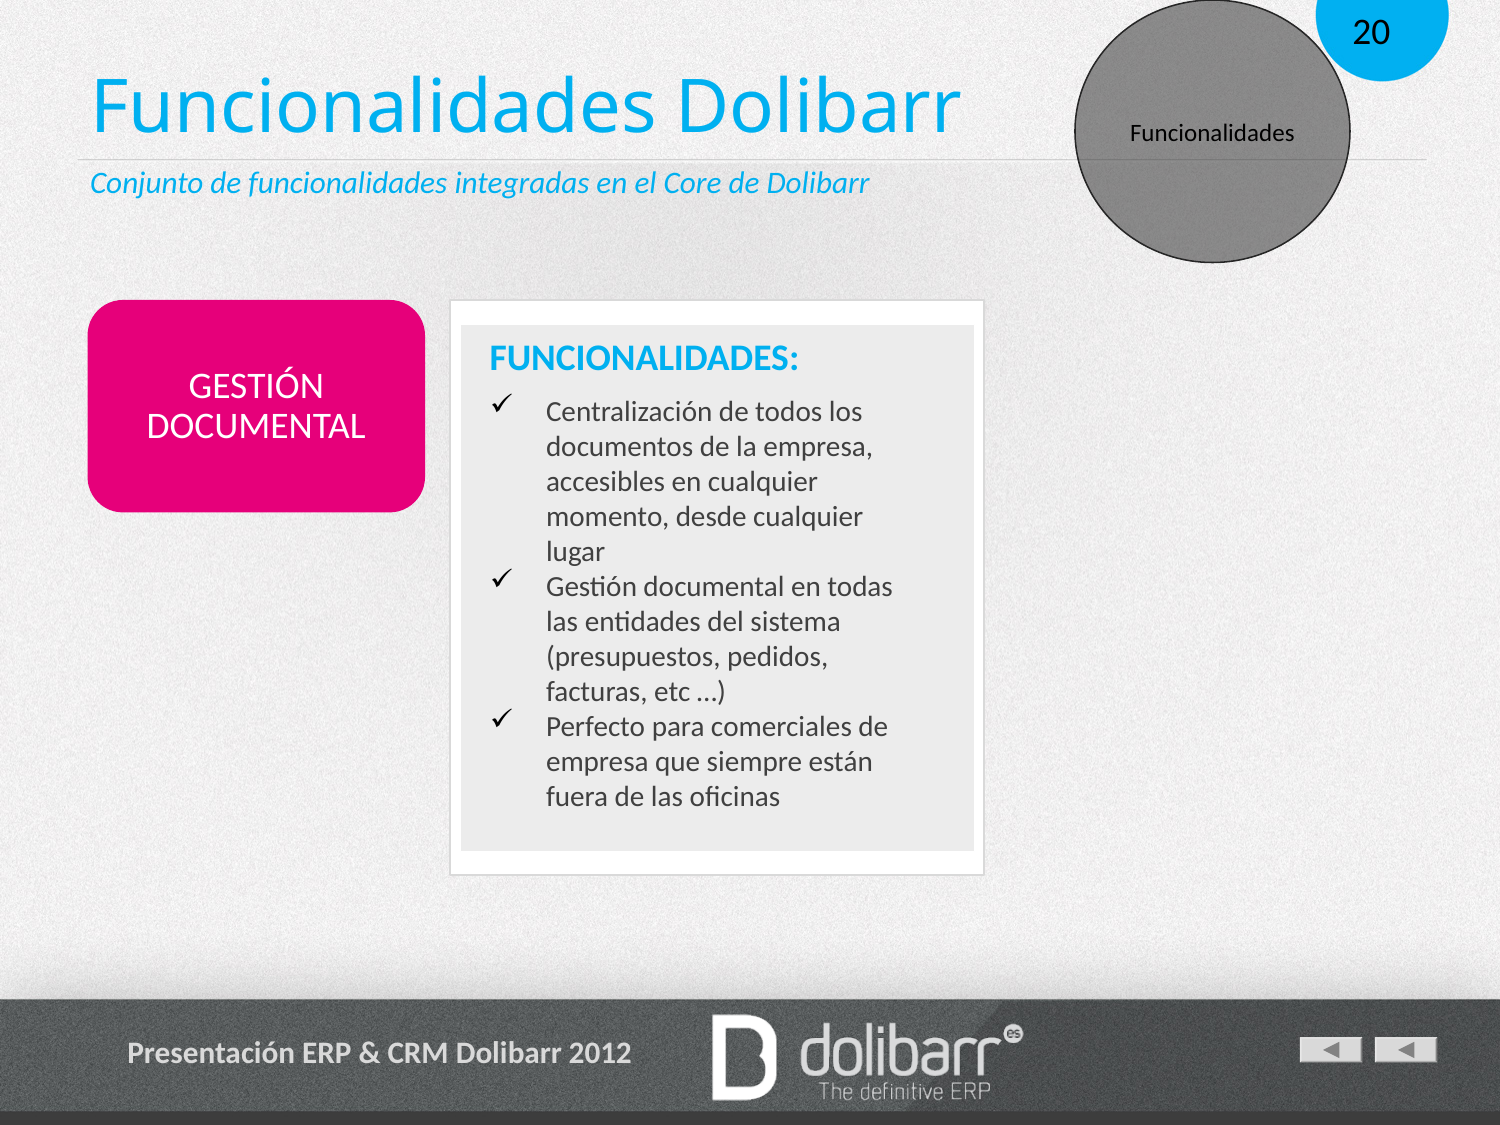

Funcionalidades
# Funcionalidades Dolibarr
Conjunto de funcionalidades integradas en el Core de Dolibarr
GESTIÓN DOCUMENTAL
FUNCIONALIDADES:
Centralización de todos los documentos de la empresa, accesibles en cualquier momento, desde cualquier lugar
Gestión documental en todas las entidades del sistema (presupuestos, pedidos, facturas, etc …)
Perfecto para comerciales de empresa que siempre están fuera de las oficinas
Presentación ERP & CRM Dolibarr 2012